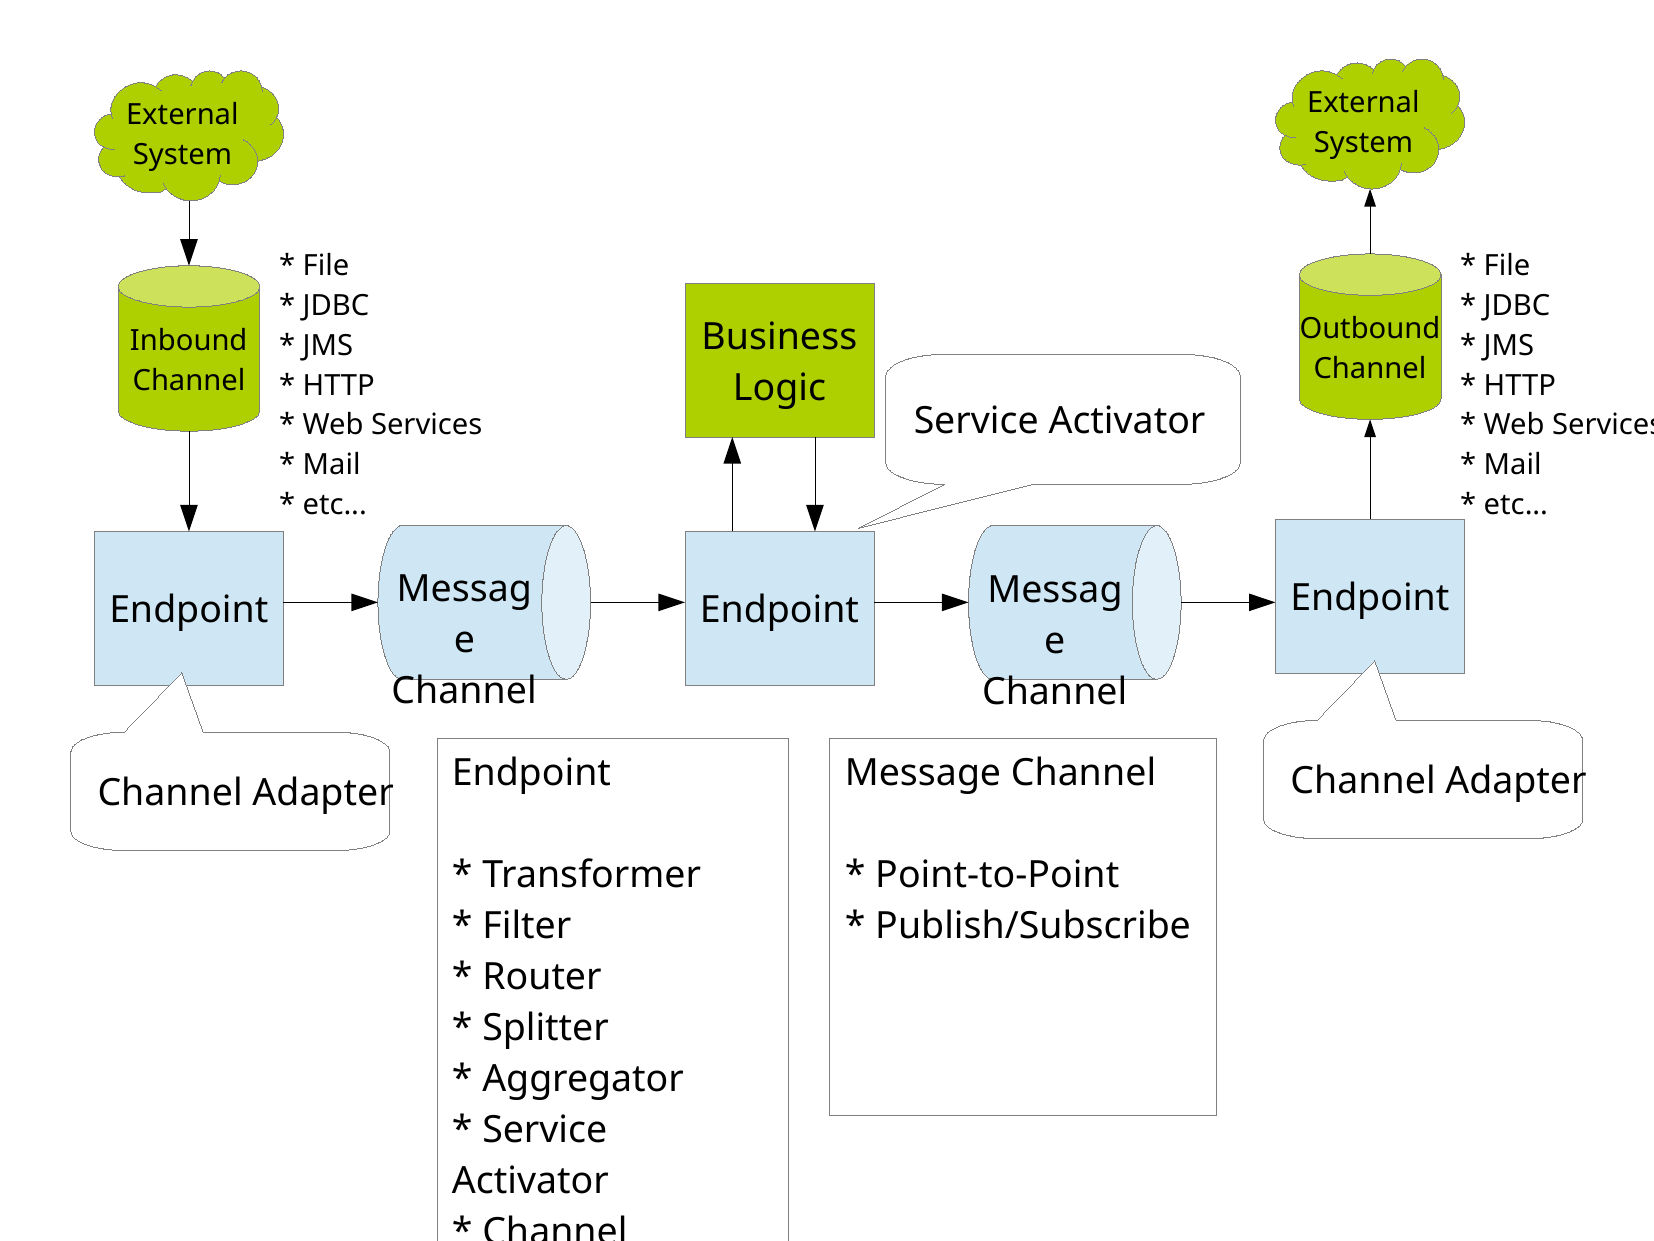

External
System
External
System
* File
* JDBC
* JMS
* HTTP
* Web Services
* Mail
* etc...
* File
* JDBC
* JMS
* HTTP
* Web Services
* Mail
* etc...
Outbound
Channel
Inbound
Channel
Business
Logic
Service Activator
Endpoint
Endpoint
Endpoint
Message
Channel
Message
Channel
Channel Adapter
Channel Adapter
Endpoint
* Transformer
* Filter
* Router
* Splitter
* Aggregator
* Service Activator
* Channel Adapter
Message Channel
* Point-to-Point
* Publish/Subscribe